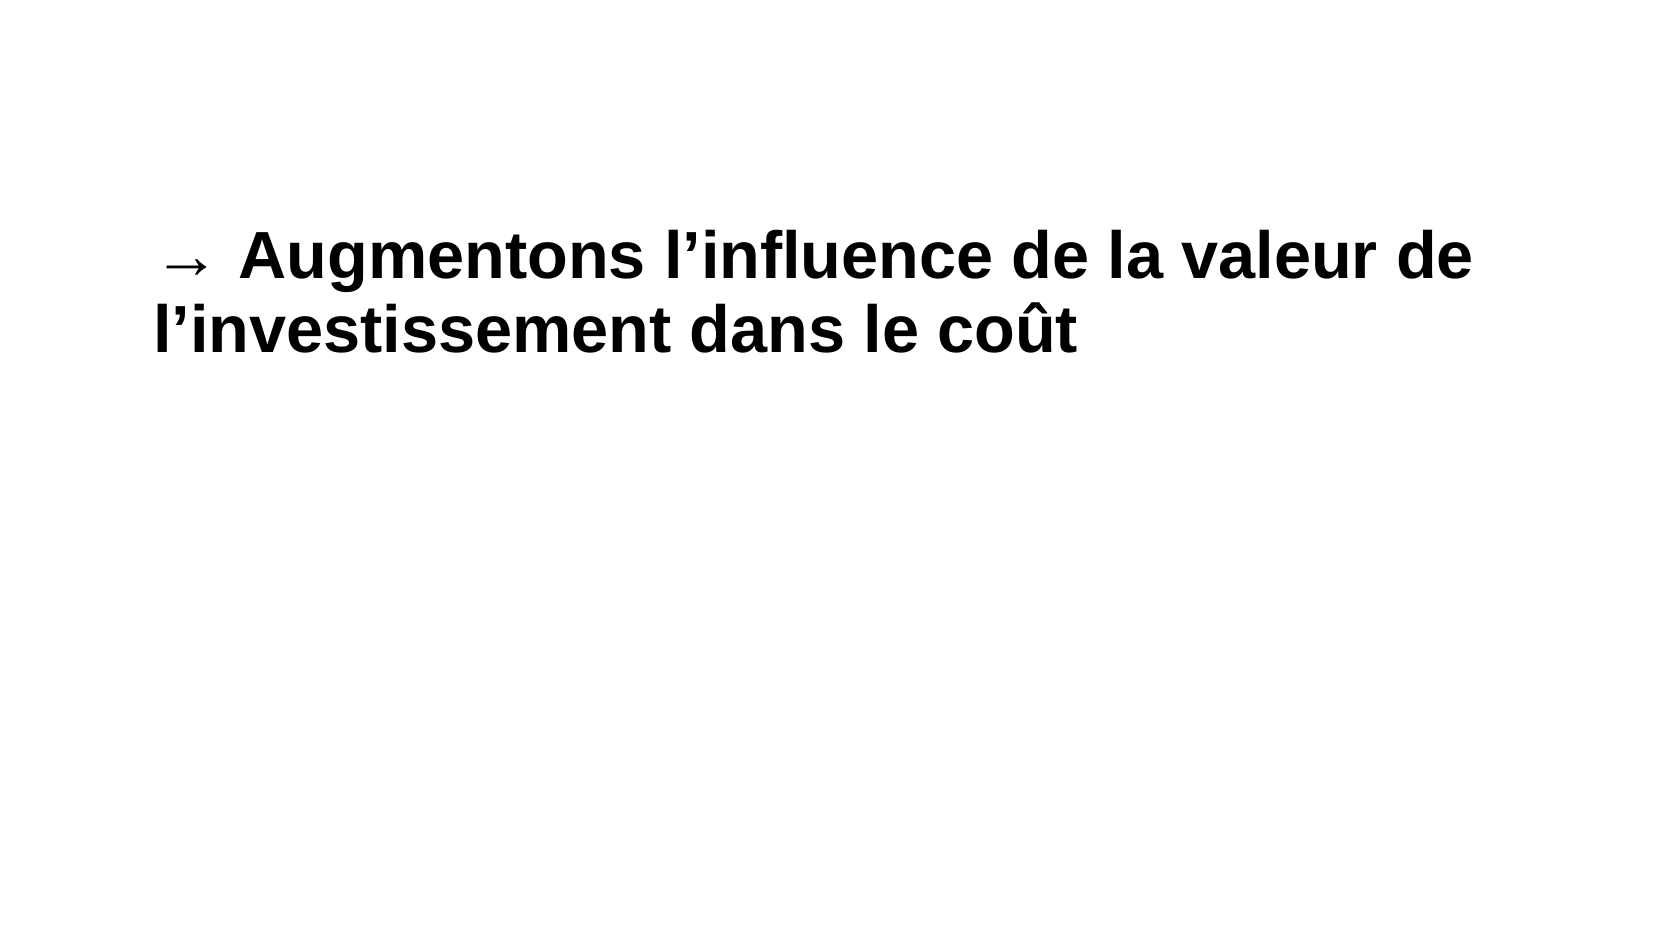

# → Augmentons l’influence de la valeur de l’investissement dans le coût